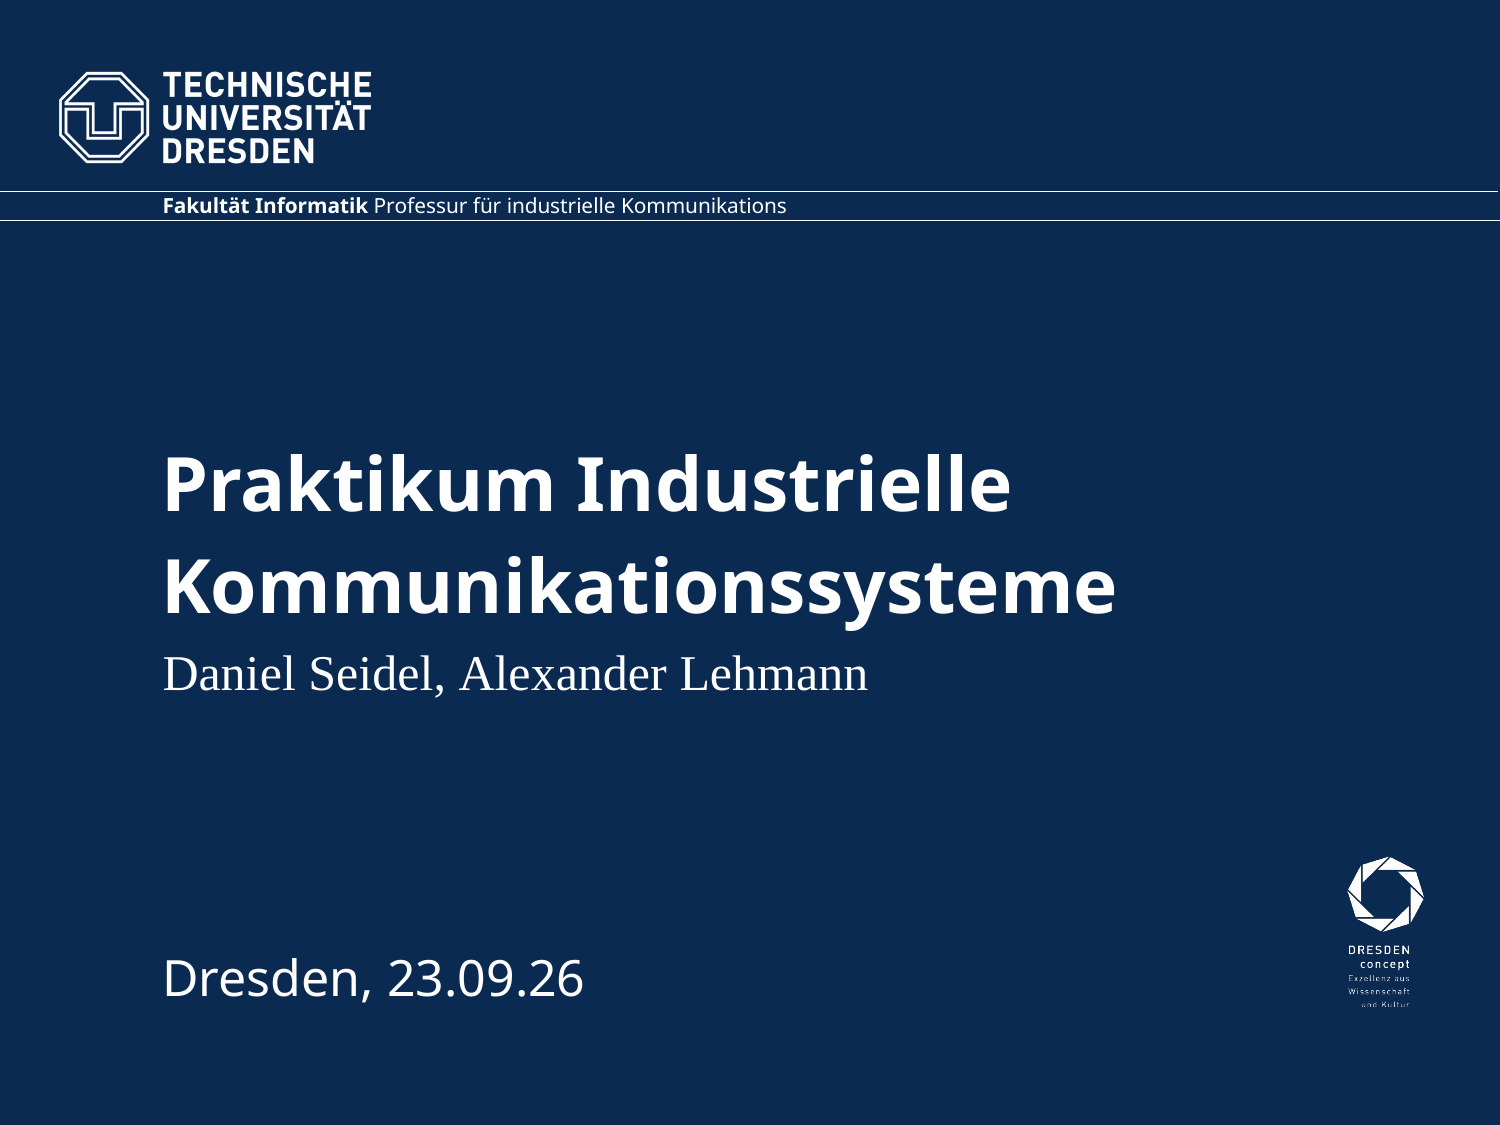

Fakultät Informatik Professur für industrielle Kommunikations
# Praktikum Industrielle Kommunikationssysteme
Daniel Seidel, Alexander Lehmann
Dresden,